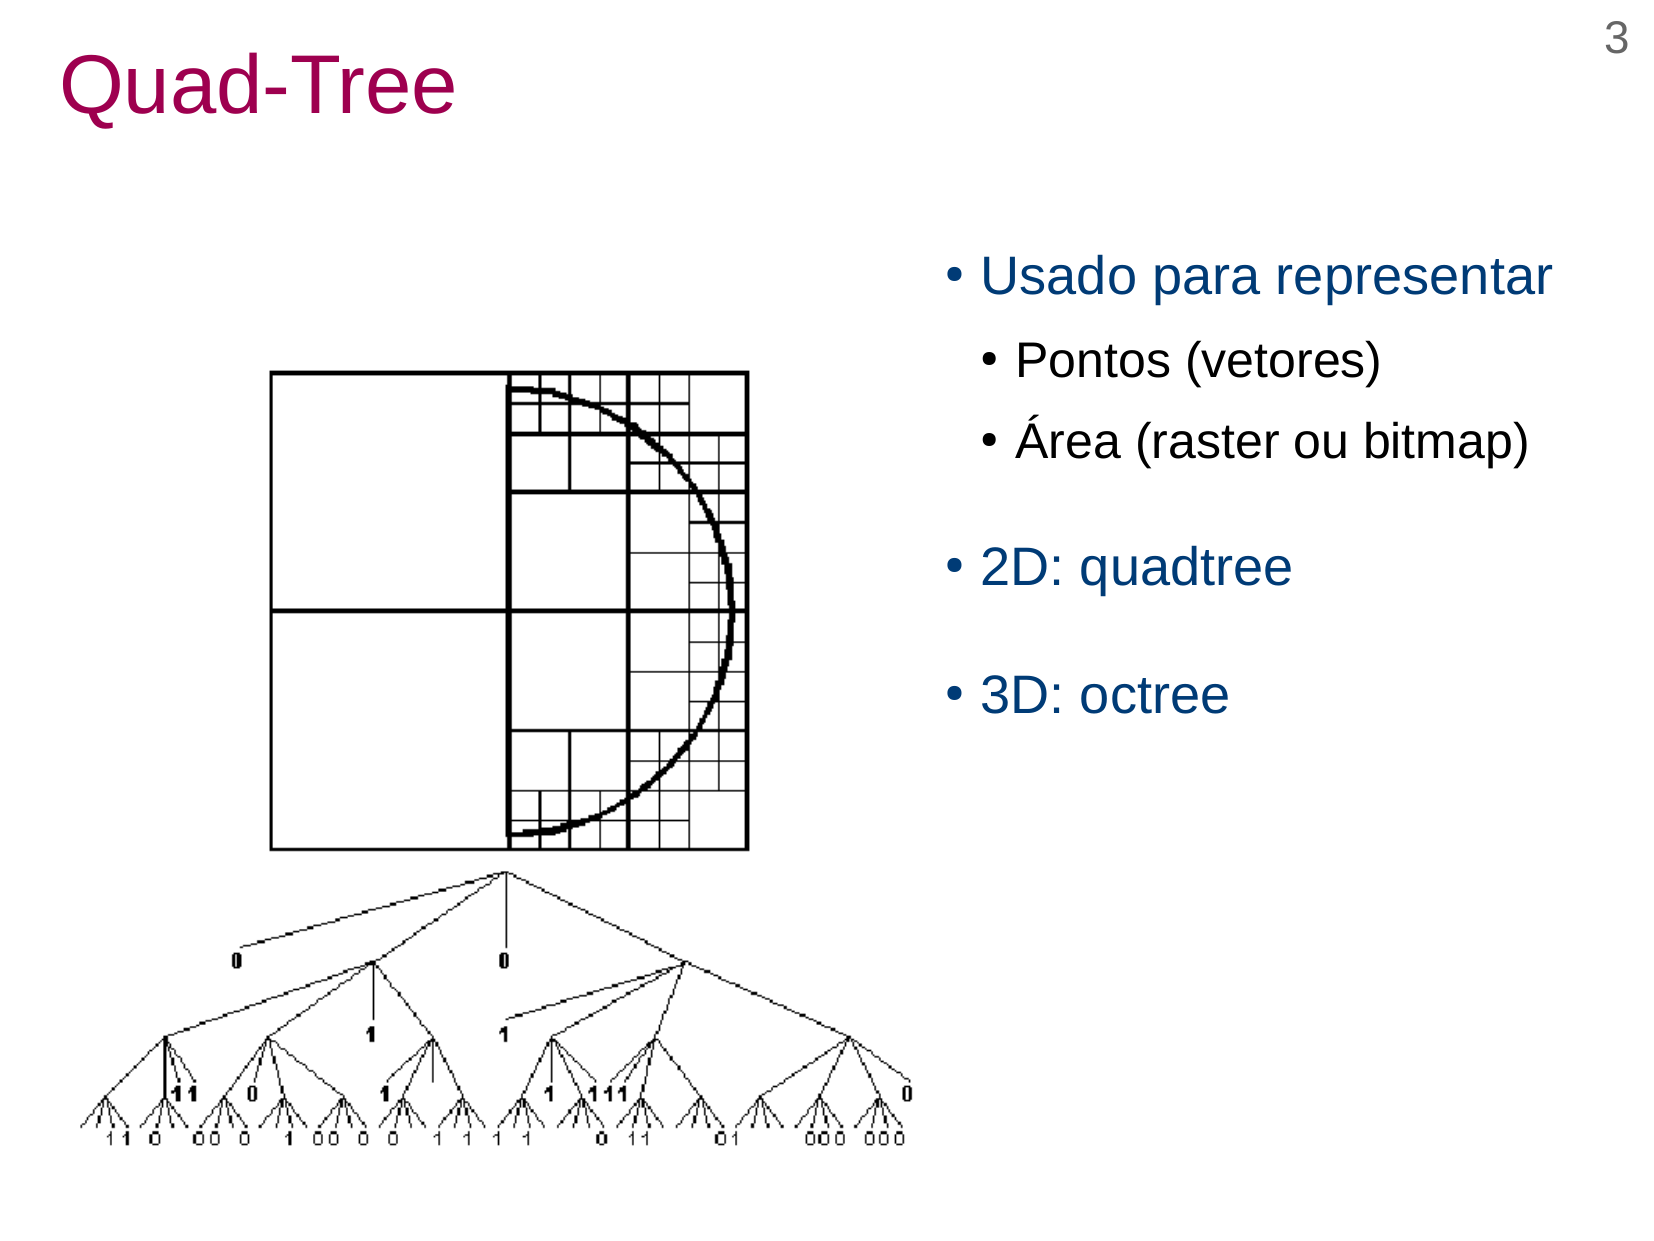

3
# Quad-Tree
Usado para representar
Pontos (vetores)
Área (raster ou bitmap)
2D: quadtree
3D: octree